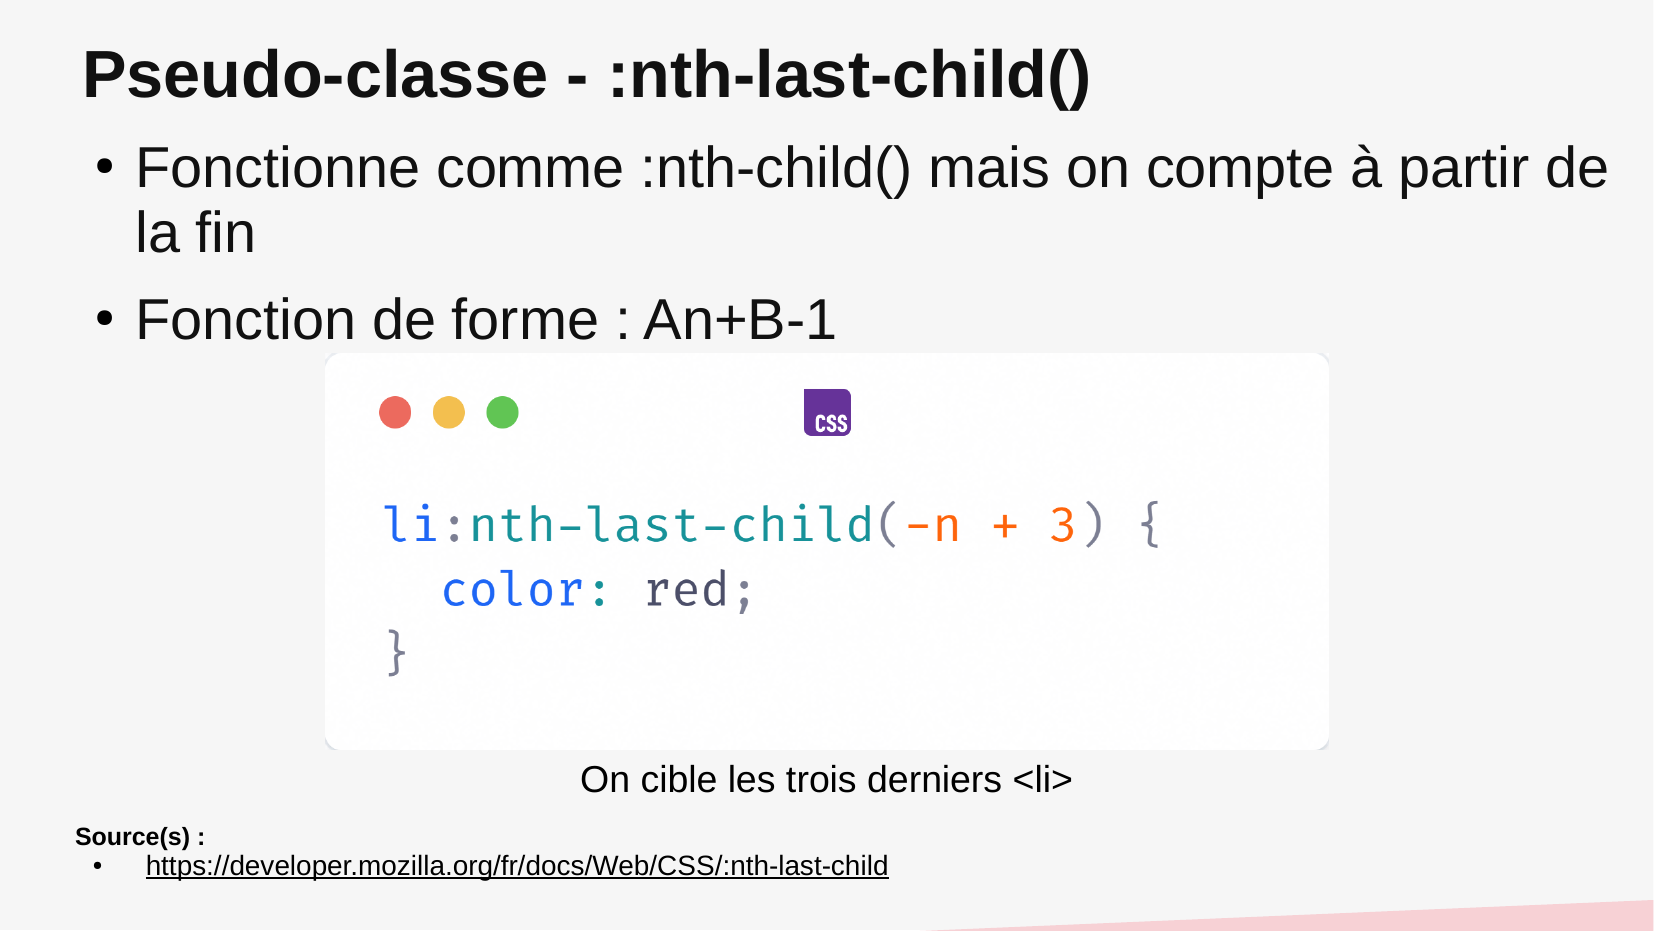

# Pseudo-classe - :nth-last-child()
Fonctionne comme :nth-child() mais on compte à partir de la fin
Fonction de forme : An+B-1
On cible les trois derniers <li>
Source(s) :
https://developer.mozilla.org/fr/docs/Web/CSS/:nth-last-child